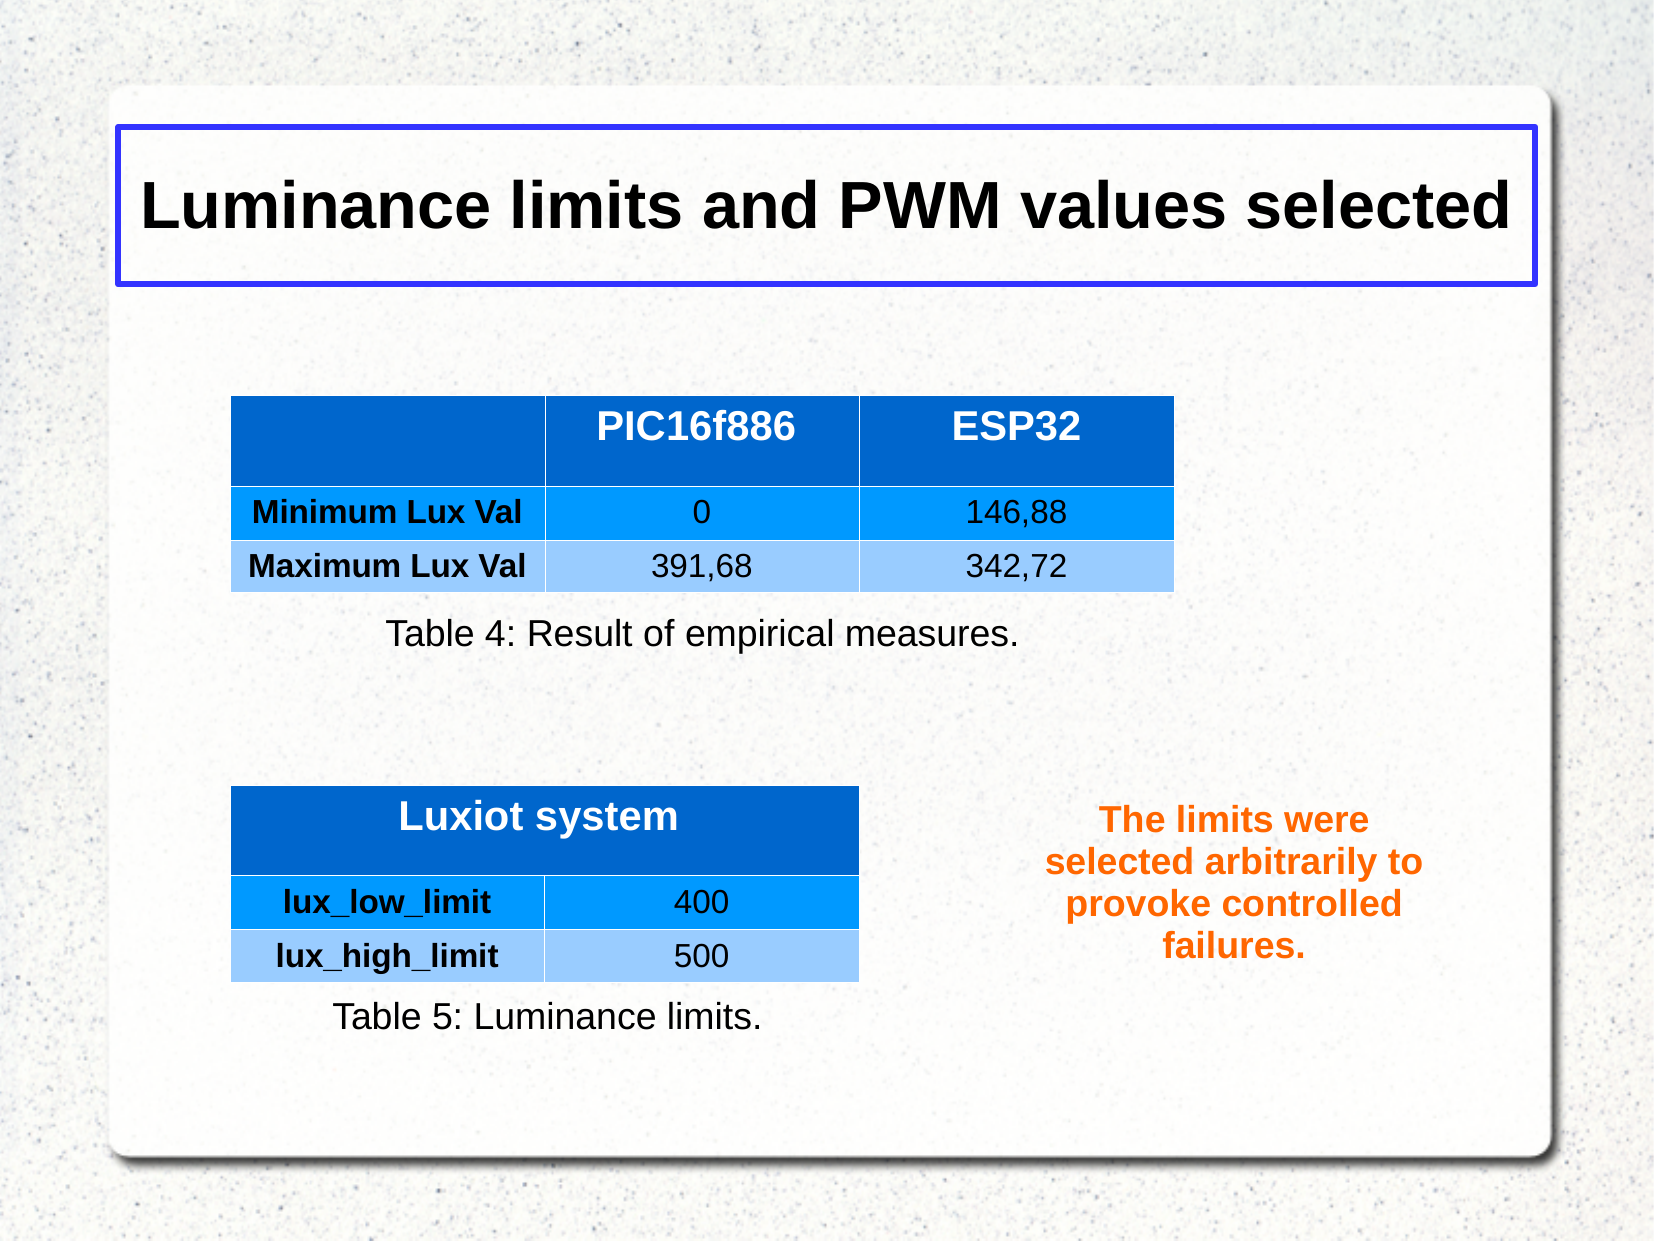

# Luminance limits and PWM values selected
| | PIC16f886 | ESP32 |
| --- | --- | --- |
| Minimum Lux Val | 0 | 146,88 |
| Maximum Lux Val | 391,68 | 342,72 |
Table 4: Result of empirical measures.
| Luxiot system | |
| --- | --- |
| lux\_low\_limit | 400 |
| lux\_high\_limit | 500 |
The limits were selected arbitrarily to provoke controlled failures.
Table 5: Luminance limits.